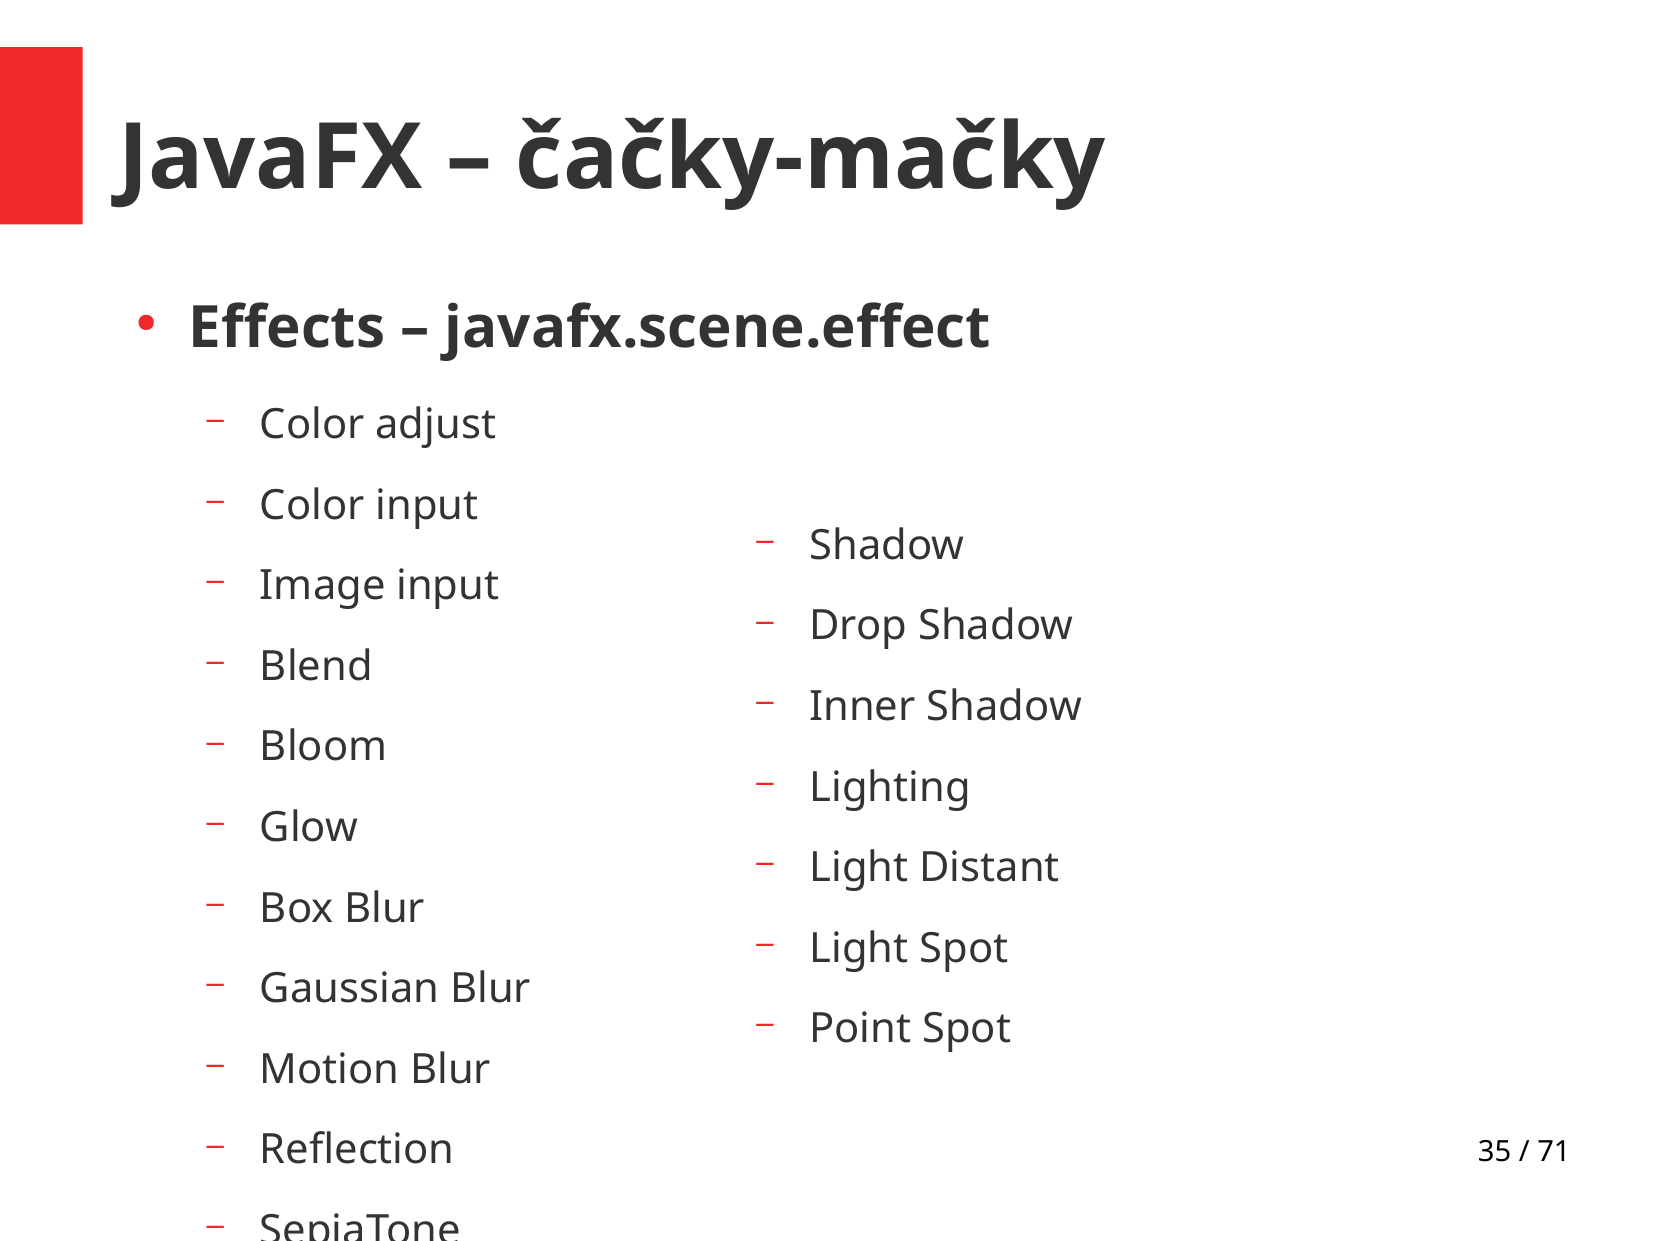

# JavaFX – čačky-mačky
Effects – javafx.scene.effect
Color adjust
Color input
Image input
Blend
Bloom
Glow
Box Blur
Gaussian Blur
Motion Blur
Reflection
SepiaTone
Shadow
Drop Shadow
Inner Shadow
Lighting
Light Distant
Light Spot
Point Spot
35